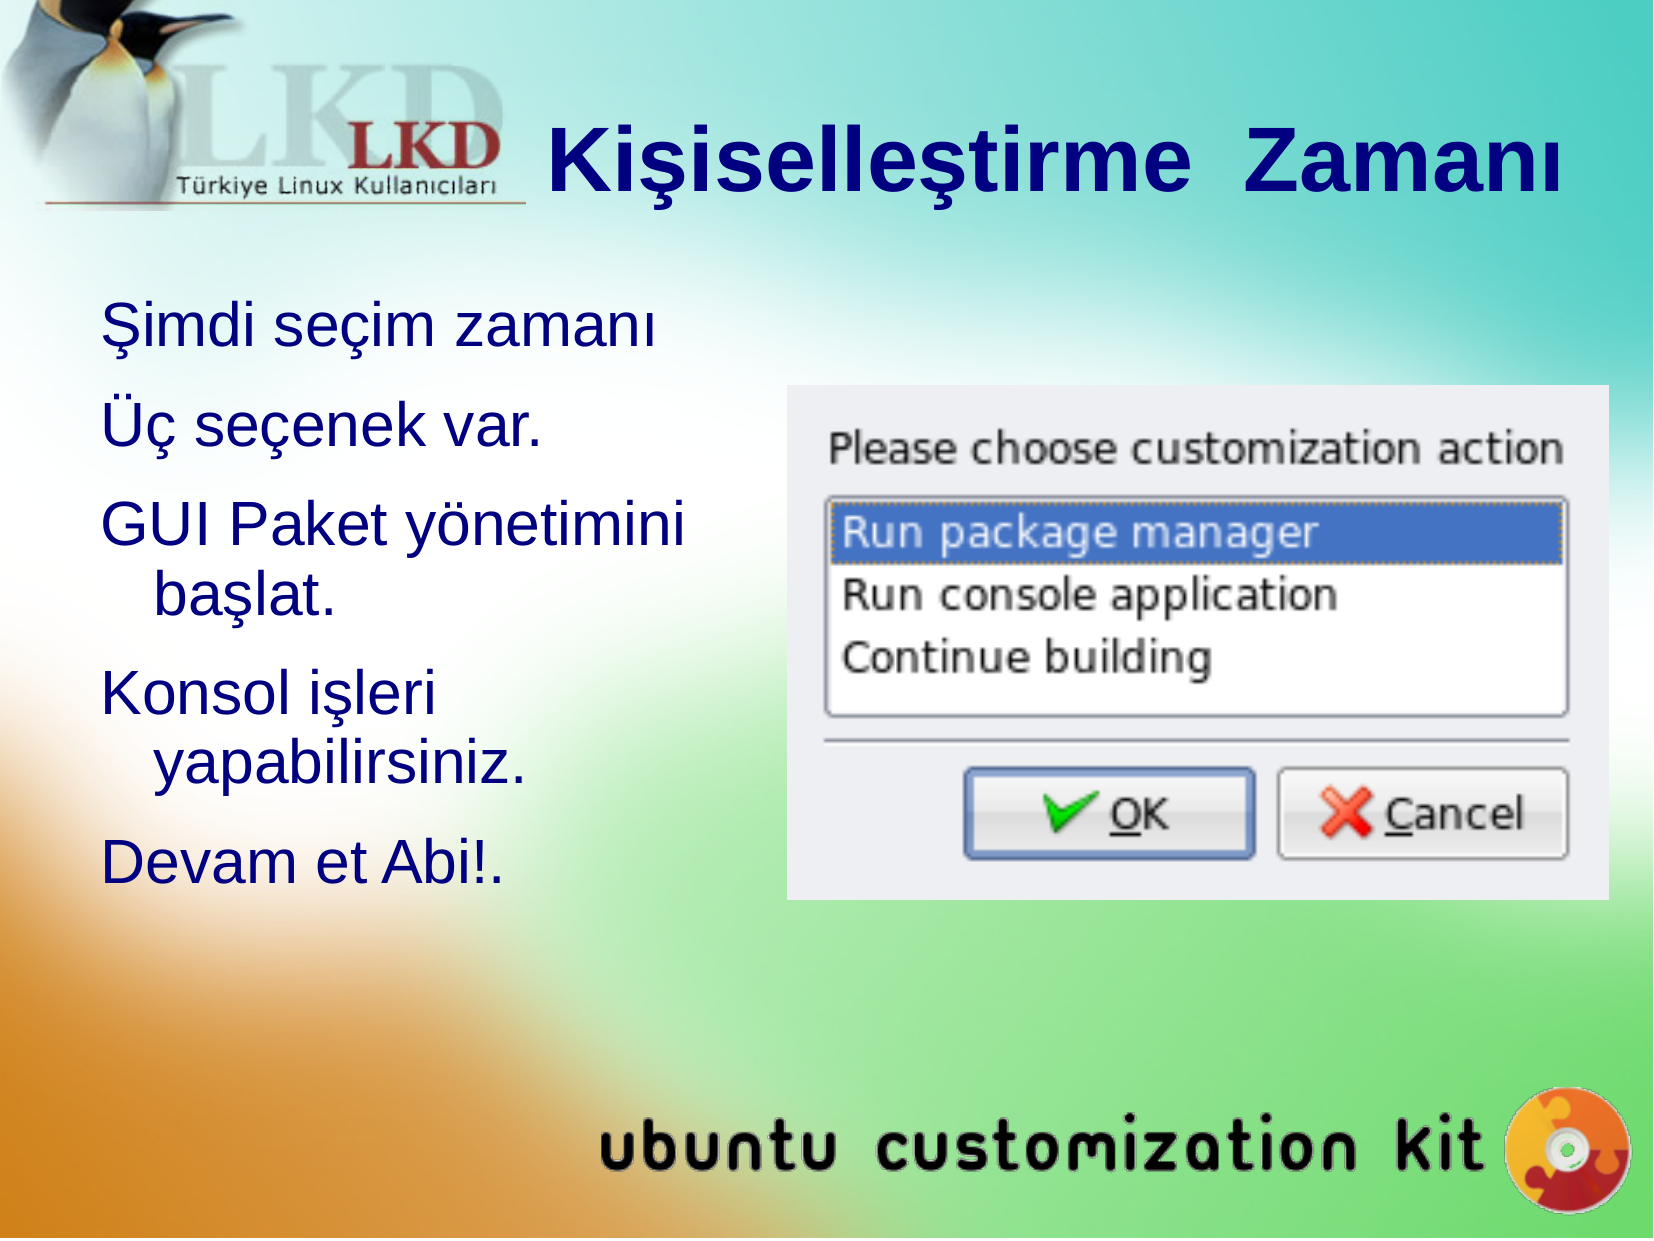

# Kişiselleştirme Zamanı
Şimdi seçim zamanı
Üç seçenek var.
GUI Paket yönetimini başlat.
Konsol işleri yapabilirsiniz.
Devam et Abi!.